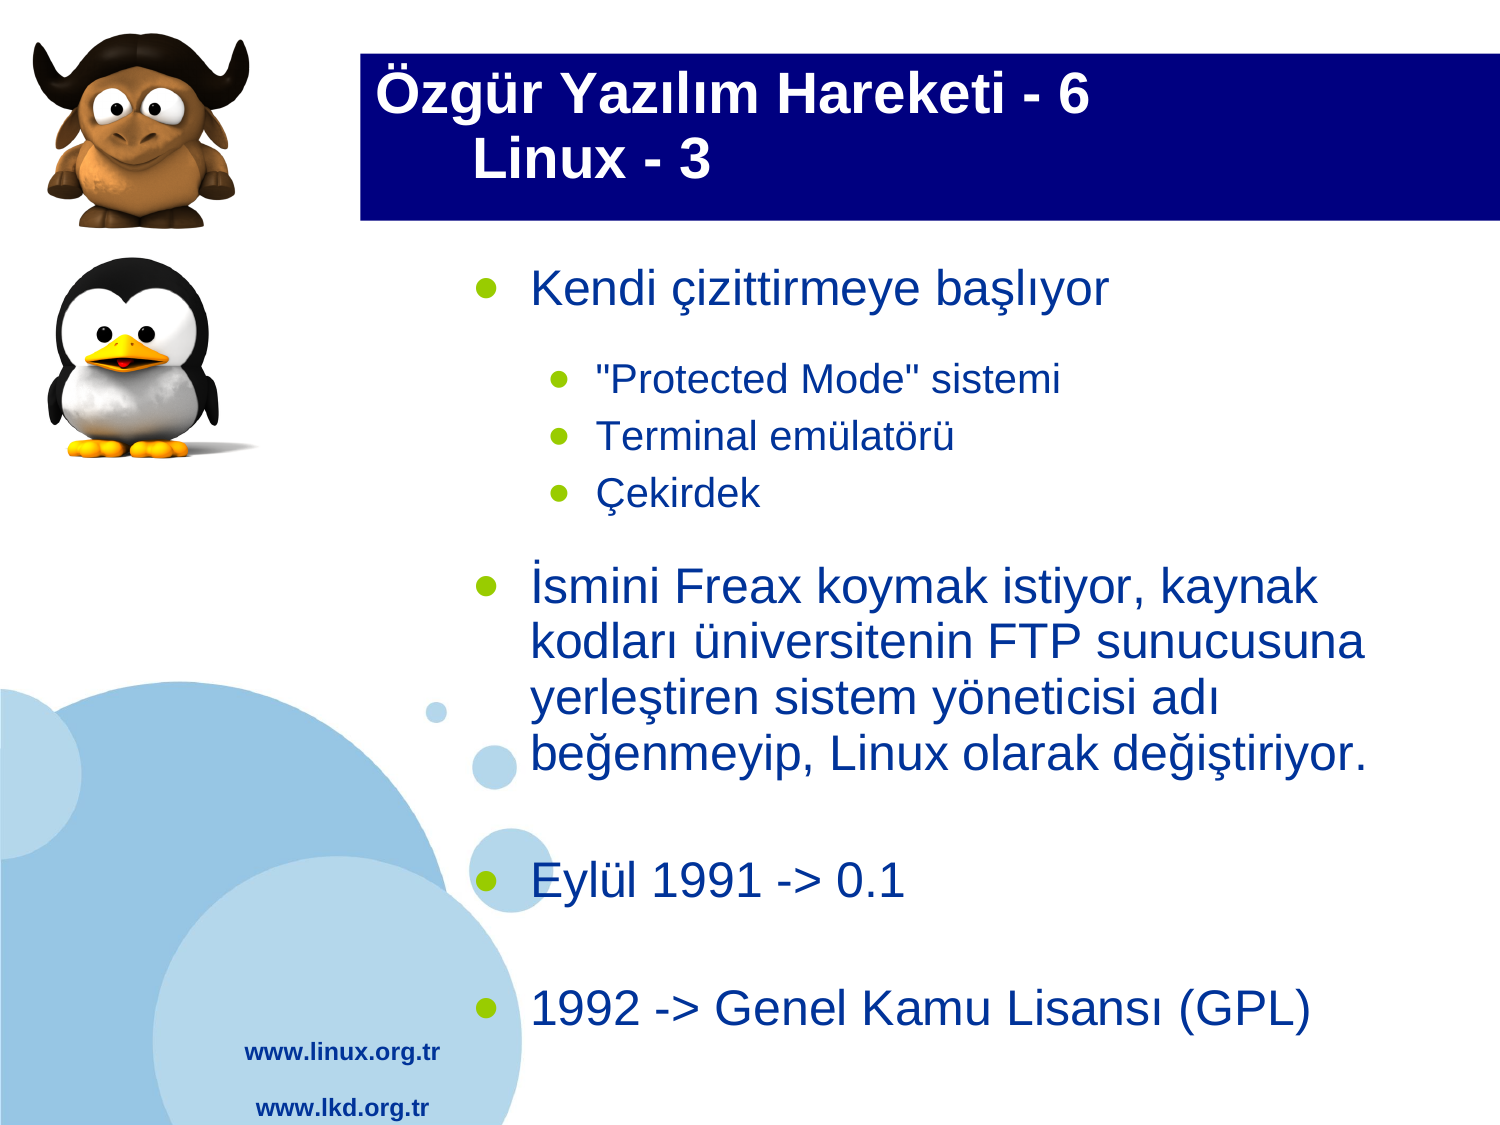

# Özgür Yazılım Hareketi - 6 Linux - 3
Kendi çizittirmeye başlıyor
"Protected Mode" sistemi
Terminal emülatörü
Çekirdek
İsmini Freax koymak istiyor, kaynak kodları üniversitenin FTP sunucusuna yerleştiren sistem yöneticisi adı beğenmeyip, Linux olarak değiştiriyor.
Eylül 1991 -> 0.1
1992 -> Genel Kamu Lisansı (GPL)